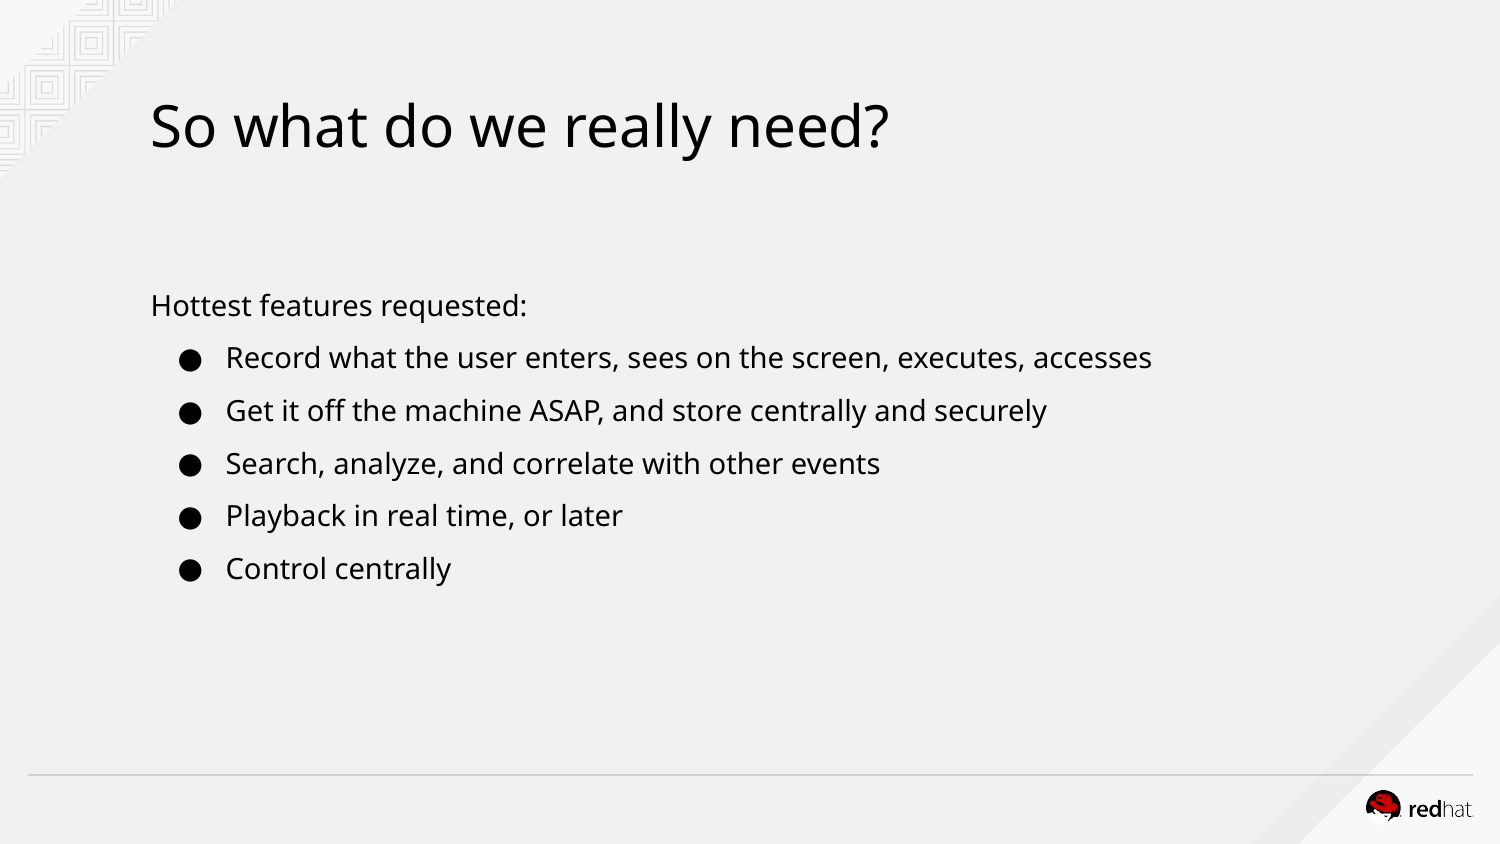

# So what do we really need?
Hottest features requested:
Record what the user enters, sees on the screen, executes, accesses
Get it off the machine ASAP, and store centrally and securely
Search, analyze, and correlate with other events
Playback in real time, or later
Control centrally